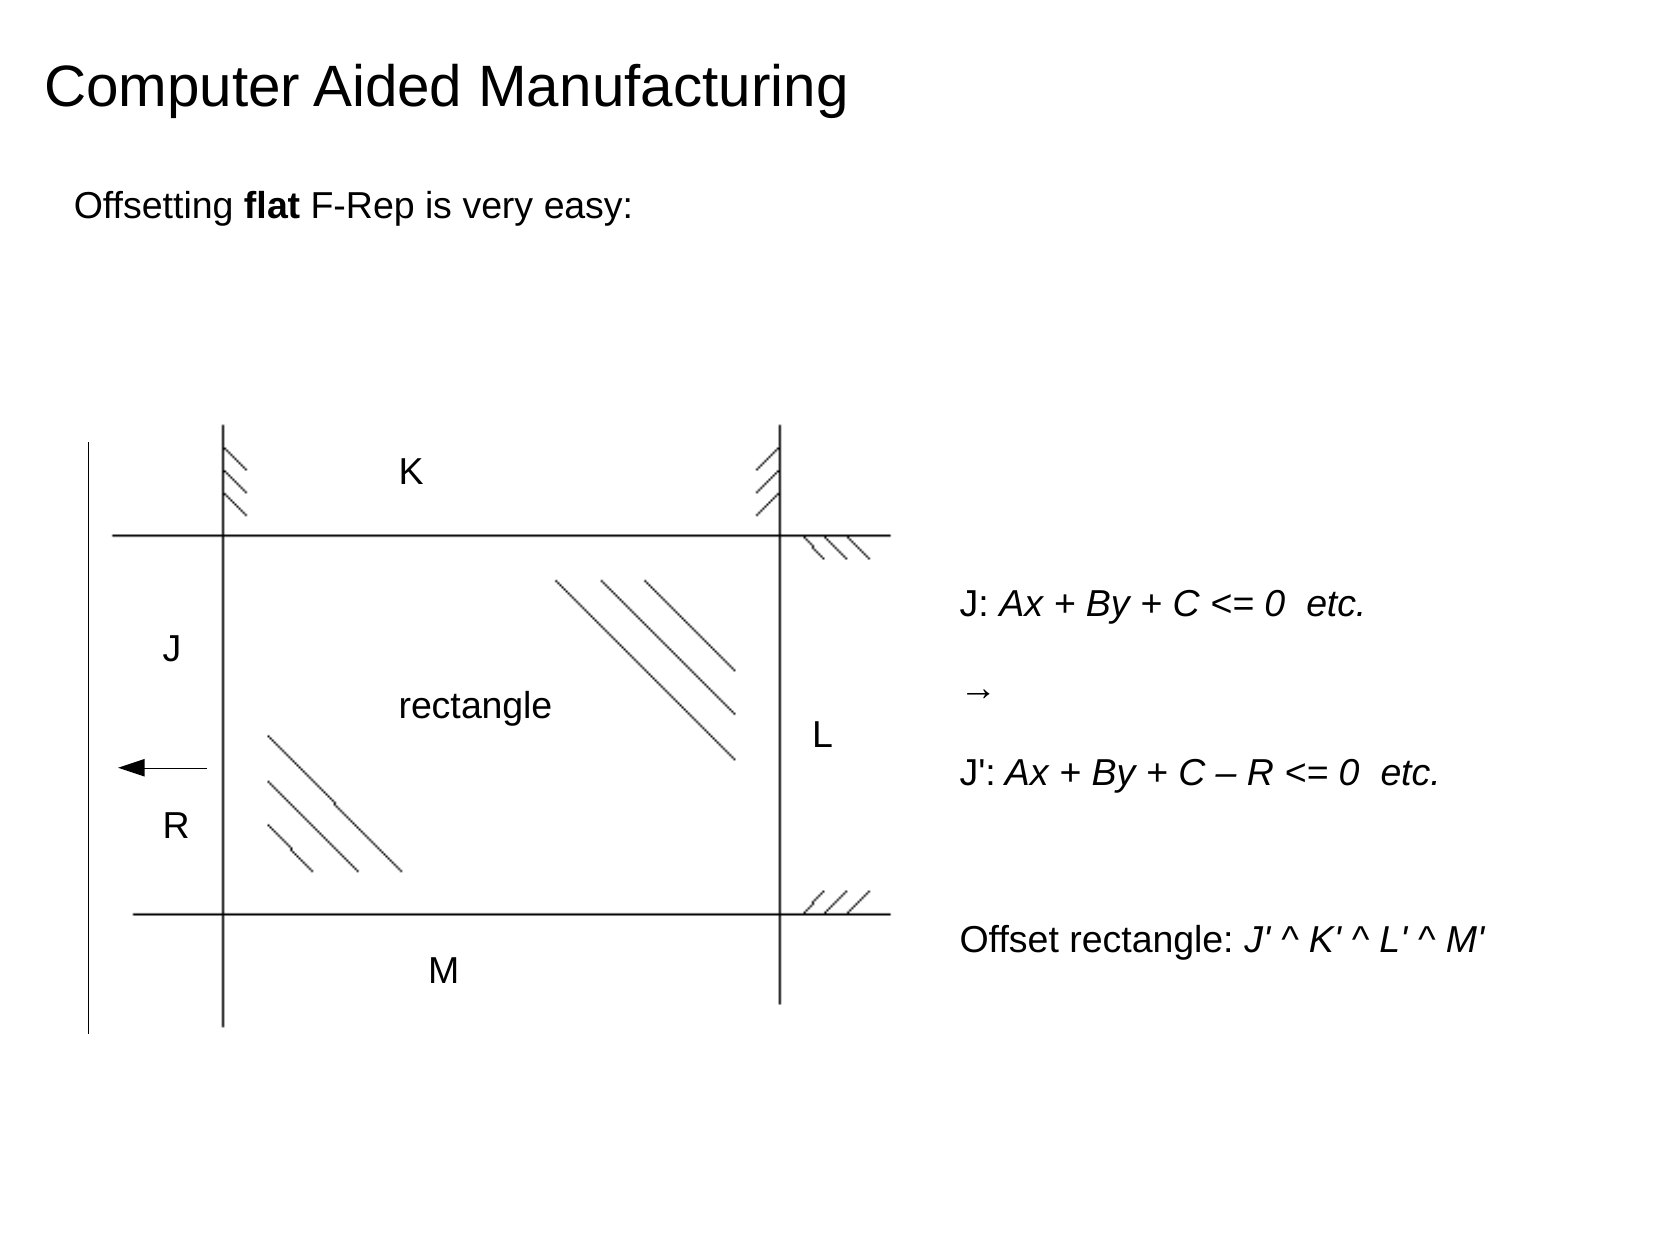

Computer Aided Manufacturing
Offsetting flat F-Rep is very easy:
K
J: Ax + By + C <= 0 etc.
→
J': Ax + By + C – R <= 0 etc.
Offset rectangle: J' ^ K' ^ L' ^ M'
H
J
rectangle
L
R
M